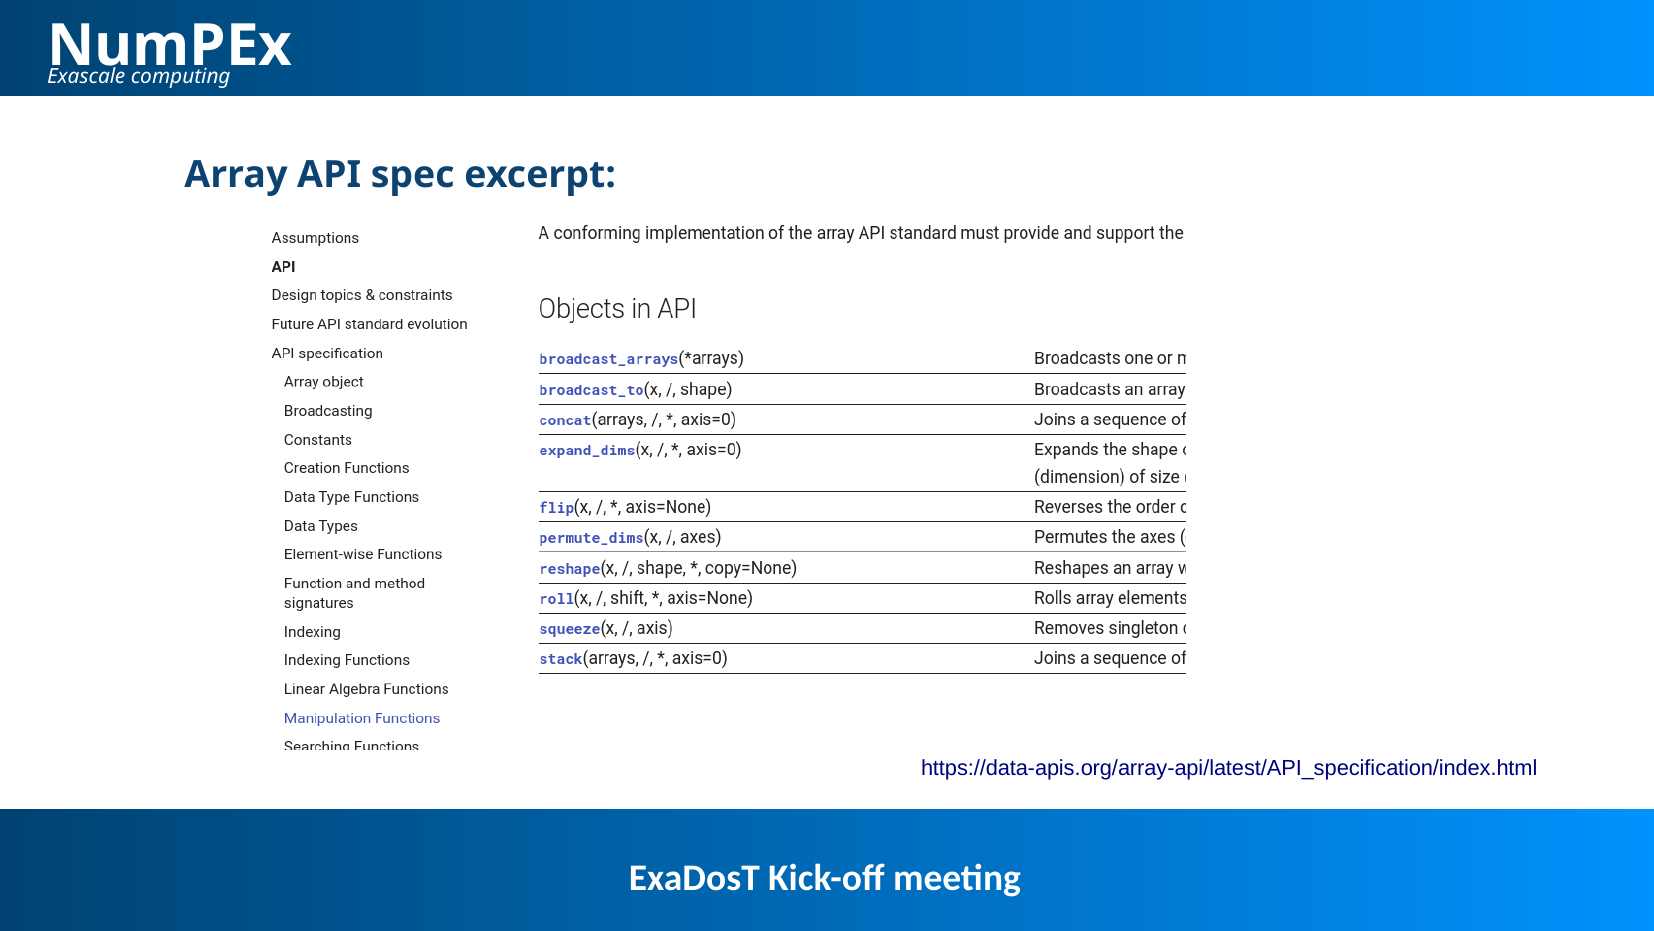

NumPExx
Exascale computing
Array API spec excerpt:
https://data-apis.org/array-api/latest/API_specification/index.html
ExaDosT Kick-off meeting